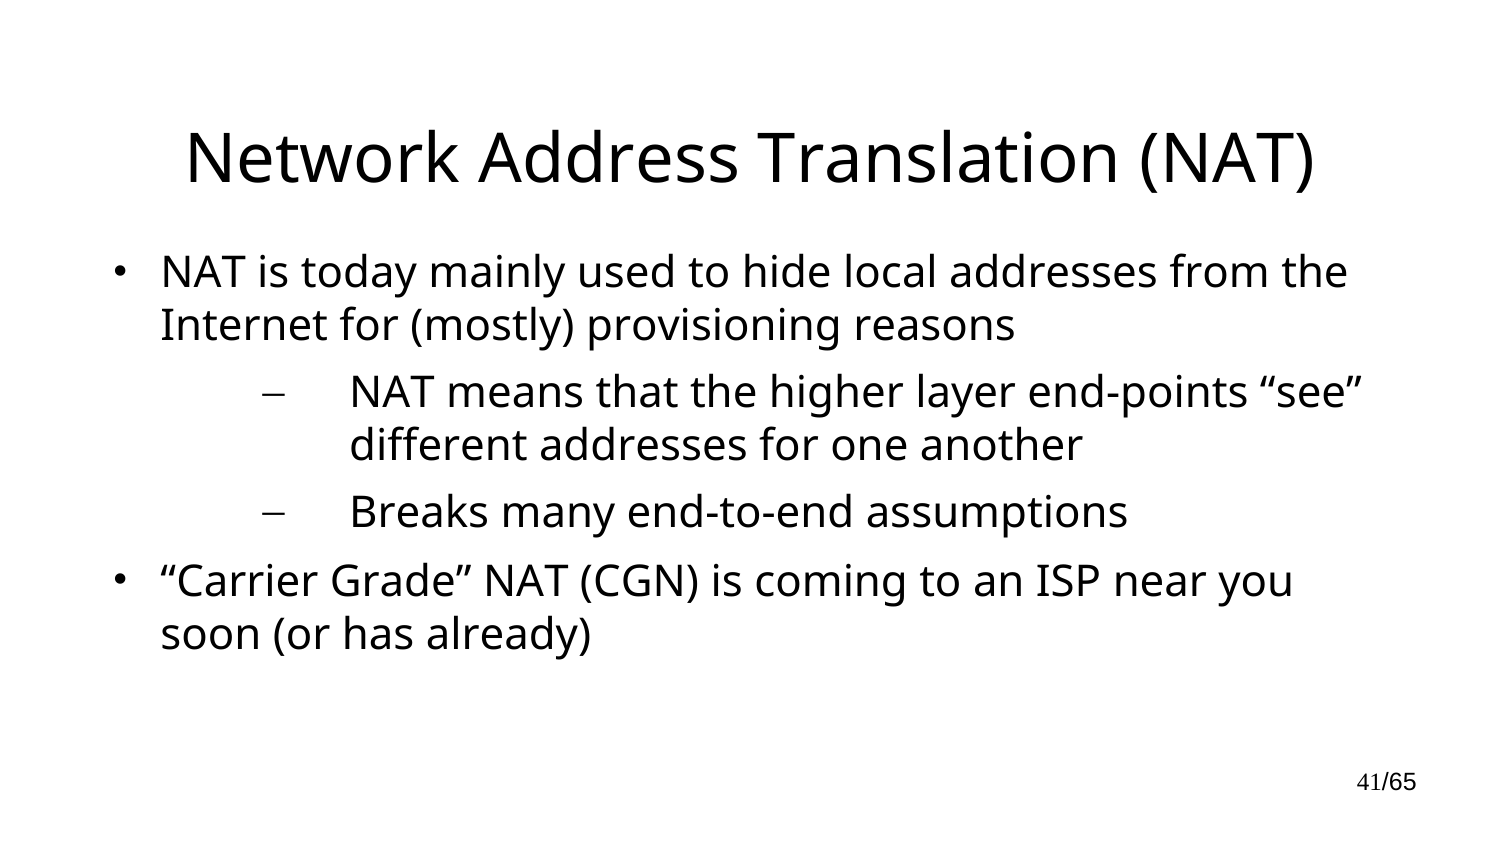

# Network Address Translation (NAT)‏
NAT is today mainly used to hide local addresses from the Internet for (mostly) provisioning reasons
NAT means that the higher layer end-points “see” different addresses for one another
Breaks many end-to-end assumptions
“Carrier Grade” NAT (CGN) is coming to an ISP near you soon (or has already)